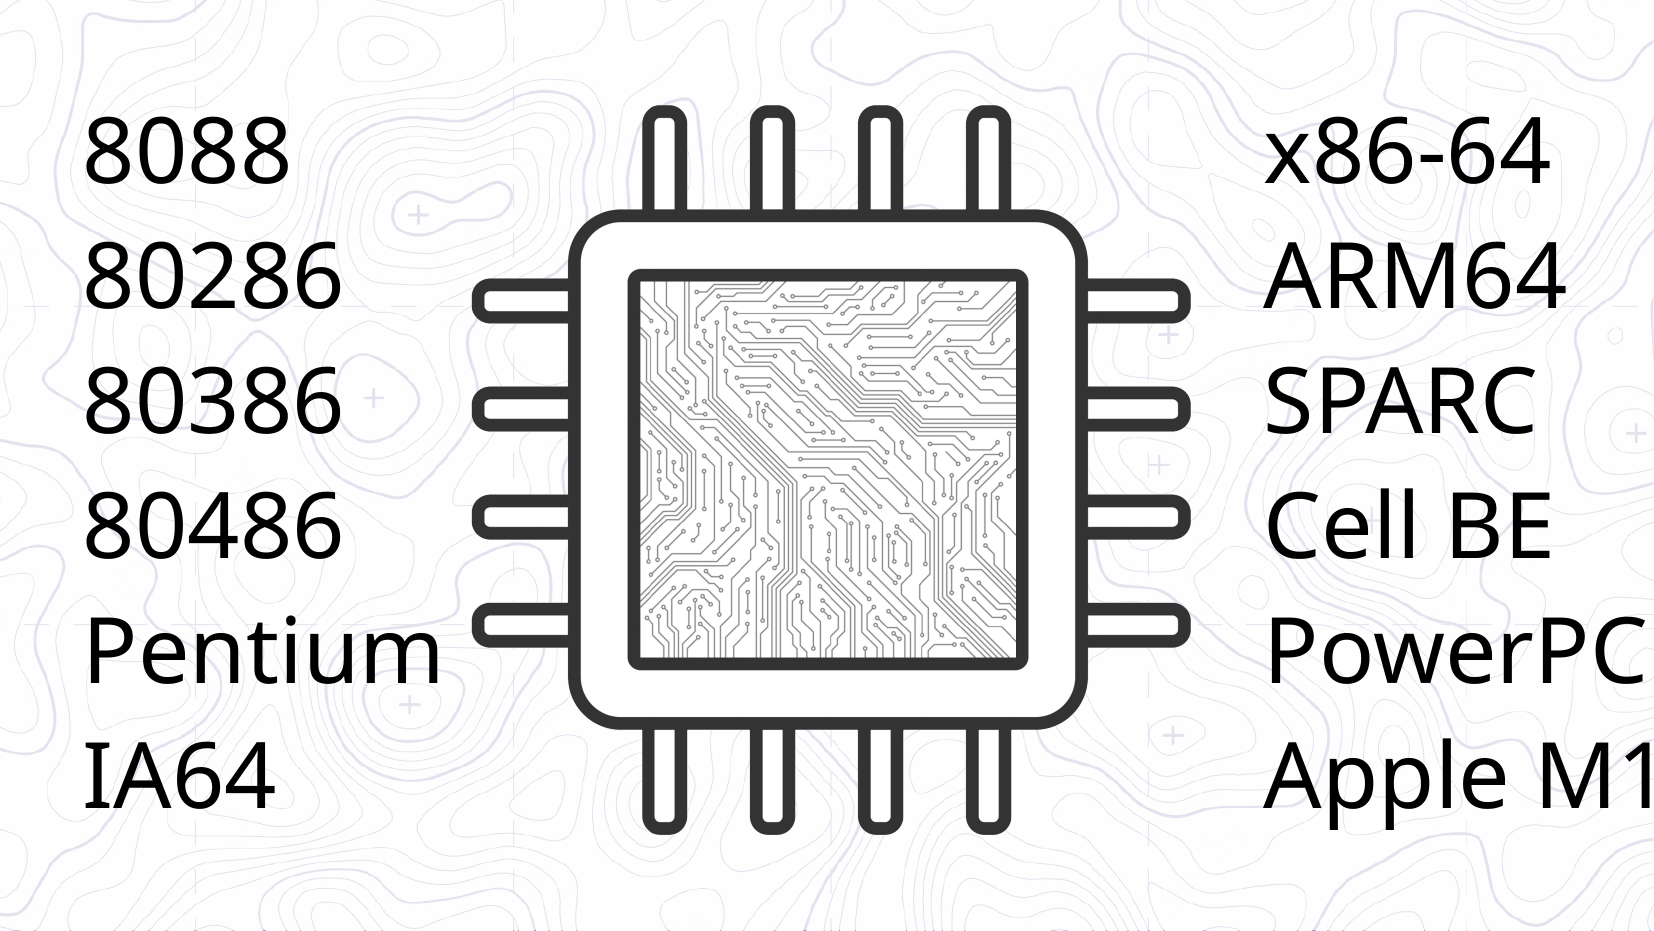

# 8088 80286 80386 80486 Pentium IA64
x86-64
ARM64
SPARC
Cell BE
PowerPC
Apple M1